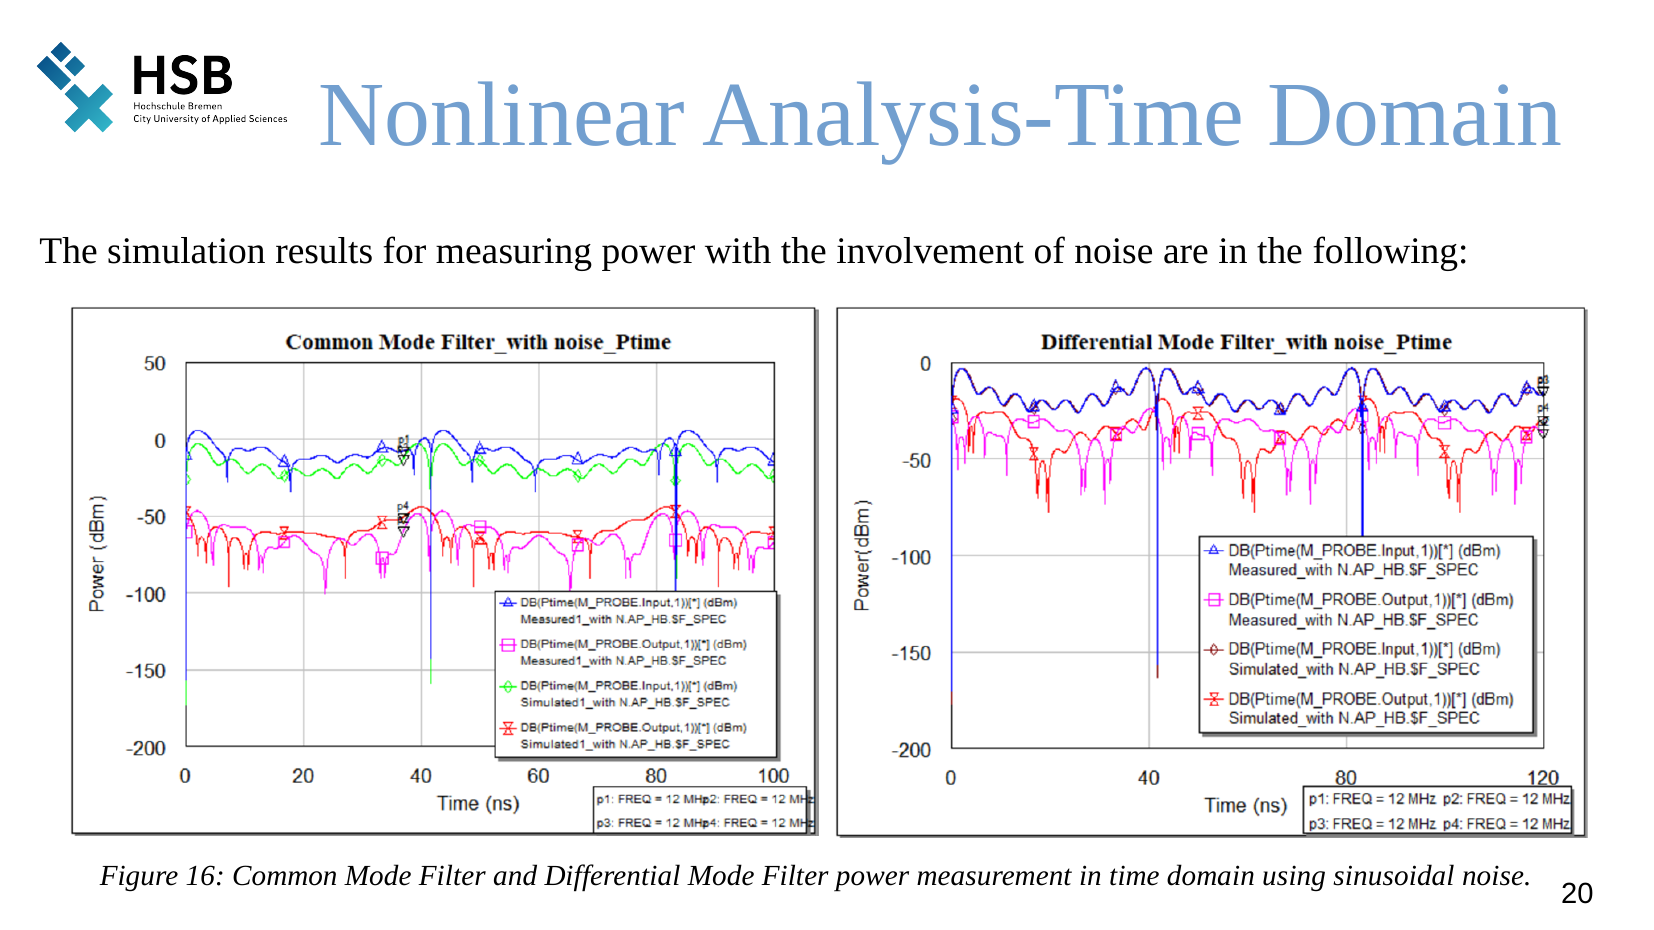

# Nonlinear Analysis-Time Domain
The simulation results for measuring power with the involvement of noise are in the following:
Figure 16: Common Mode Filter and Differential Mode Filter power measurement in time domain using sinusoidal noise.